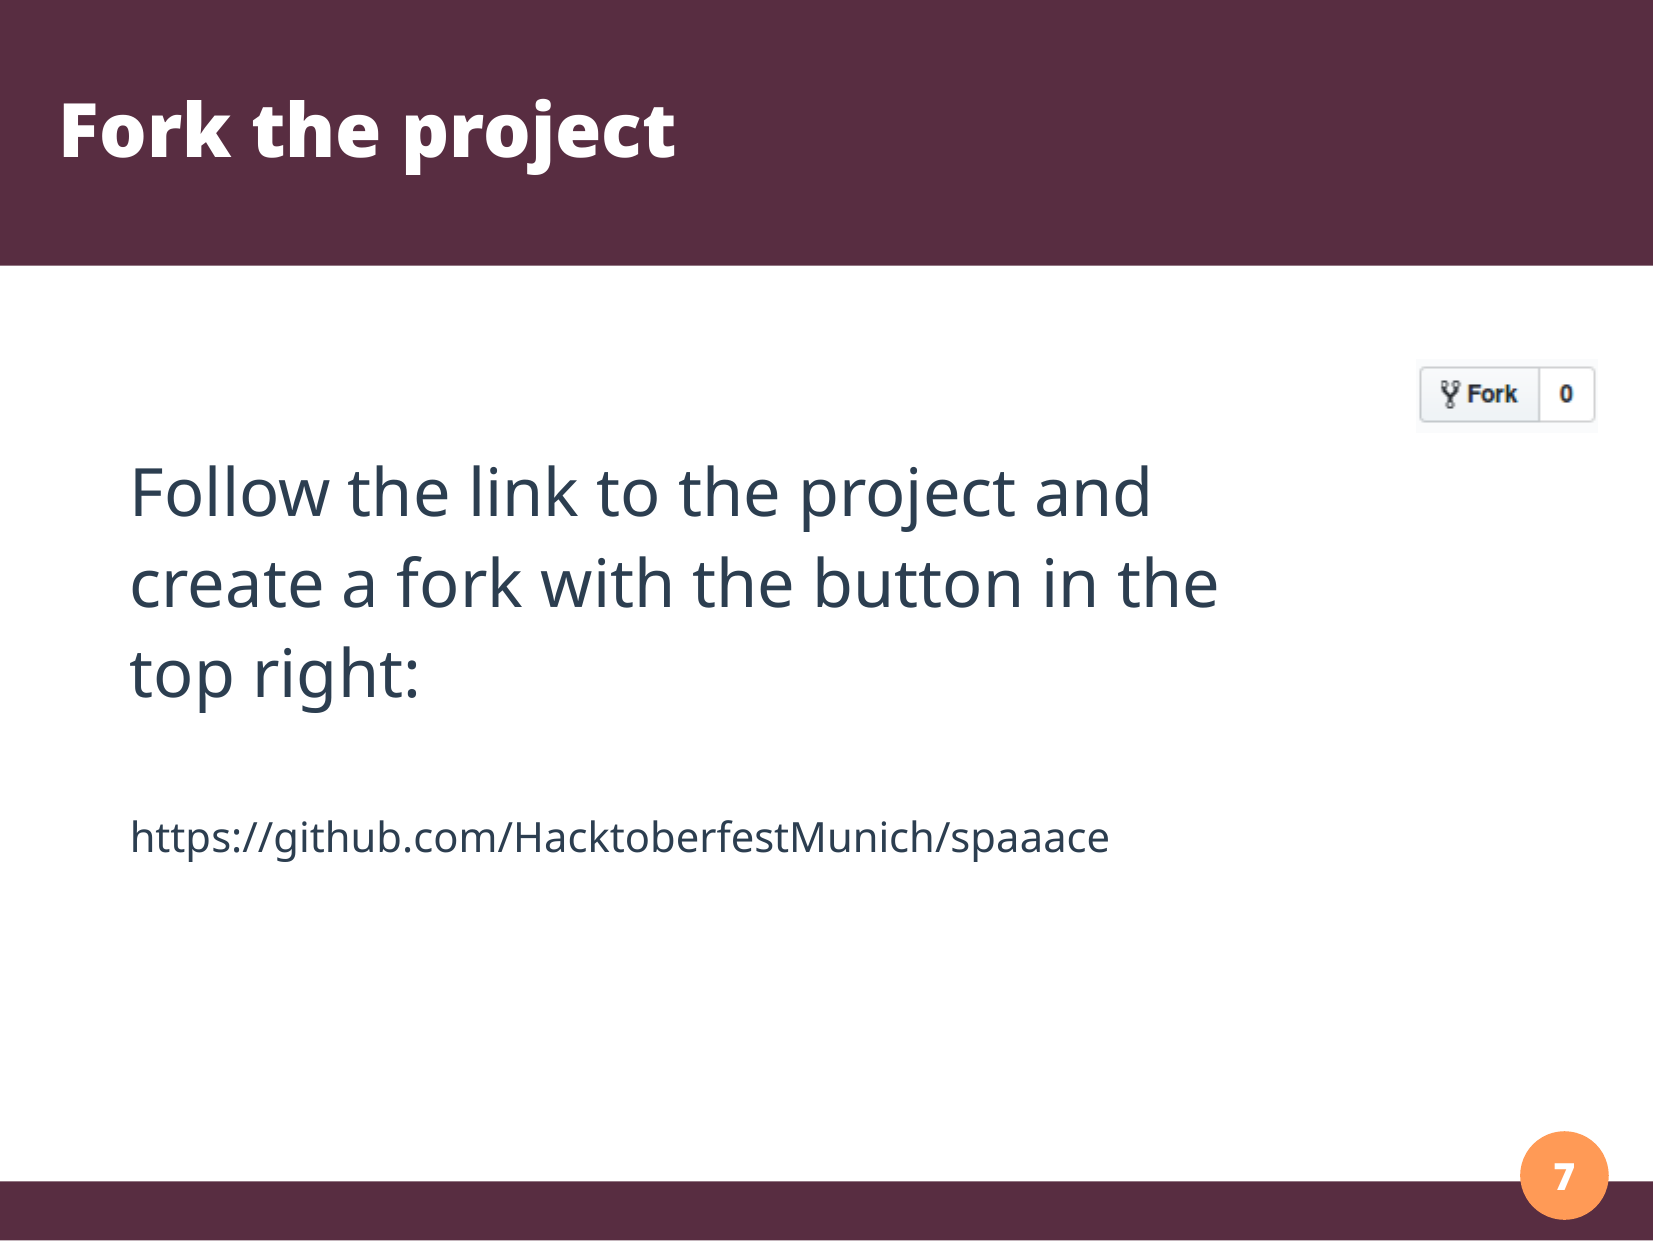

# Fork the project
Follow the link to the project and
create a fork with the button in the
top right:
https://github.com/HacktoberfestMunich/spaaace
7